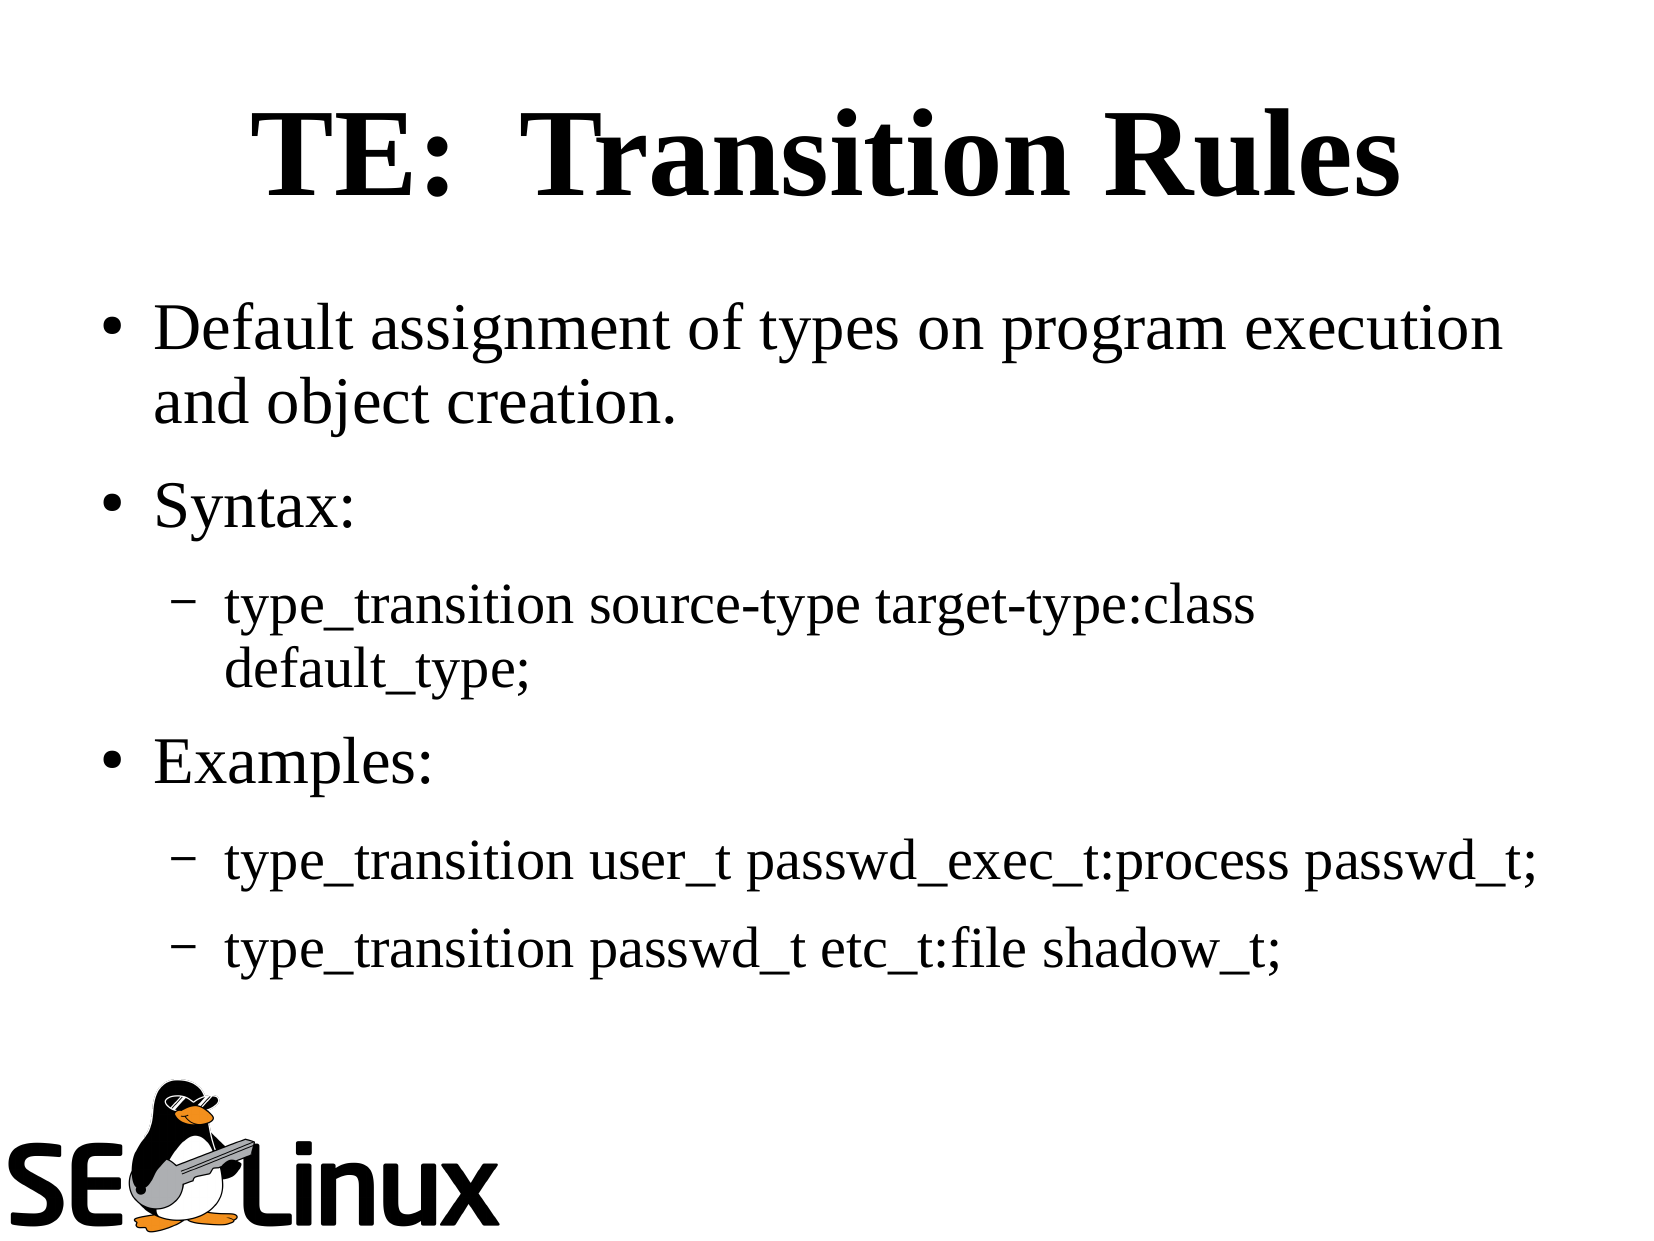

# TE: Transition Rules
Default assignment of types on program execution and object creation.
Syntax:
type_transition source-type target-type:class default_type;
Examples:
type_transition user_t passwd_exec_t:process passwd_t;
type_transition passwd_t etc_t:file shadow_t;